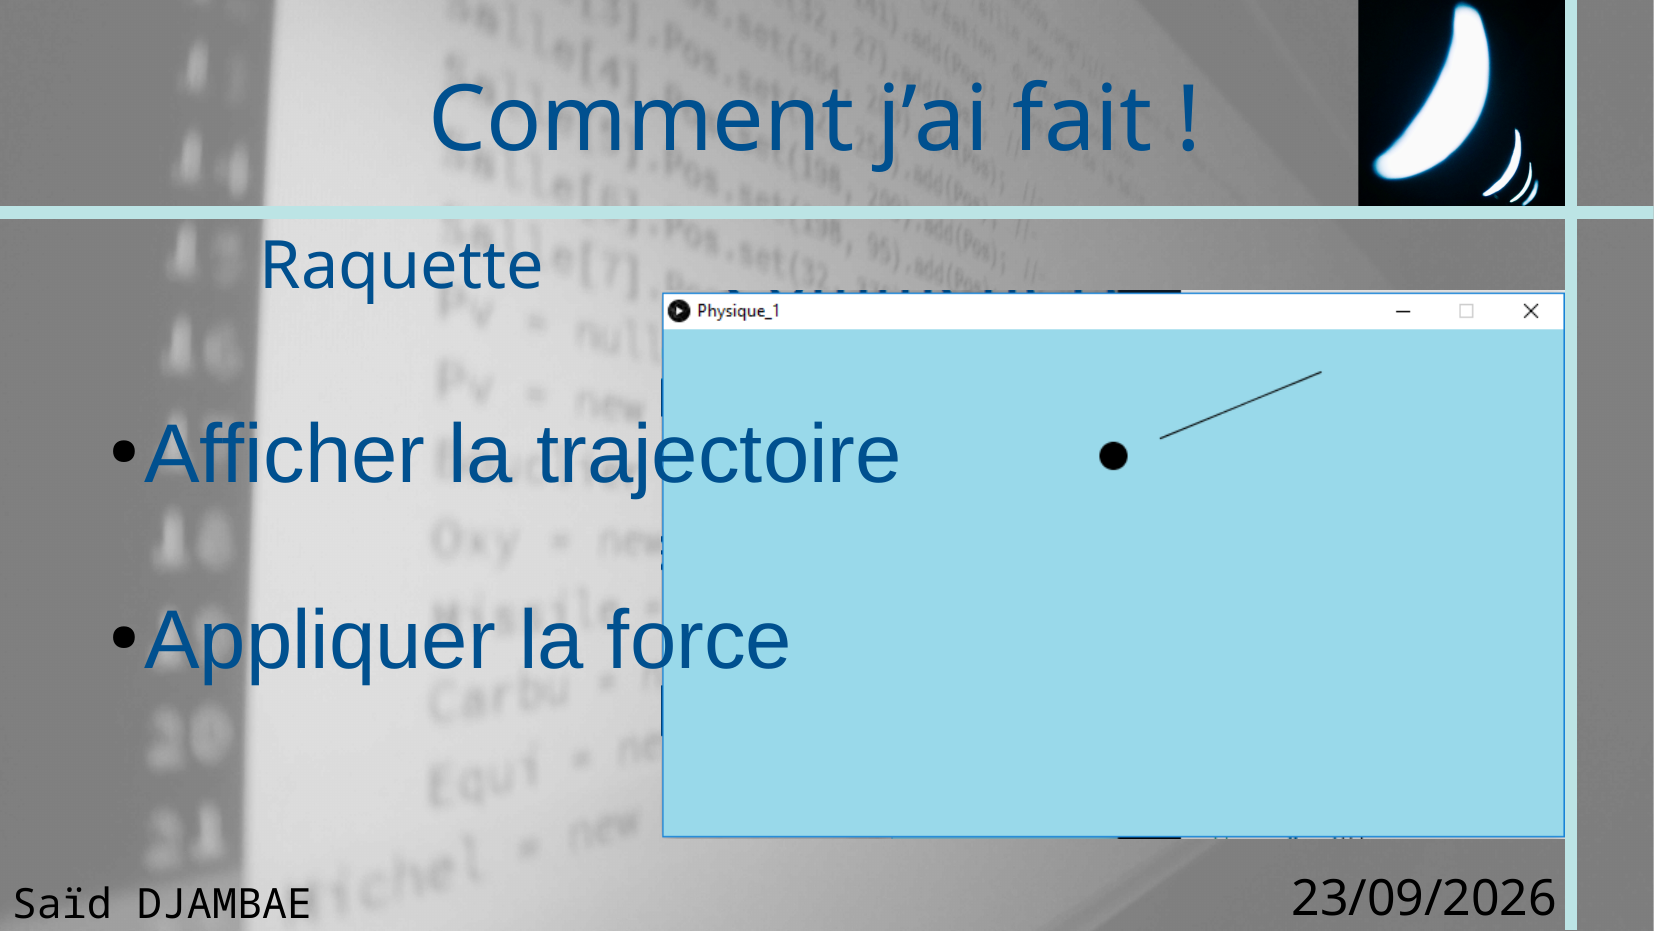

# Comment j’ai fait !
Raquette
Afficher la trajectoire
Appliquer la force